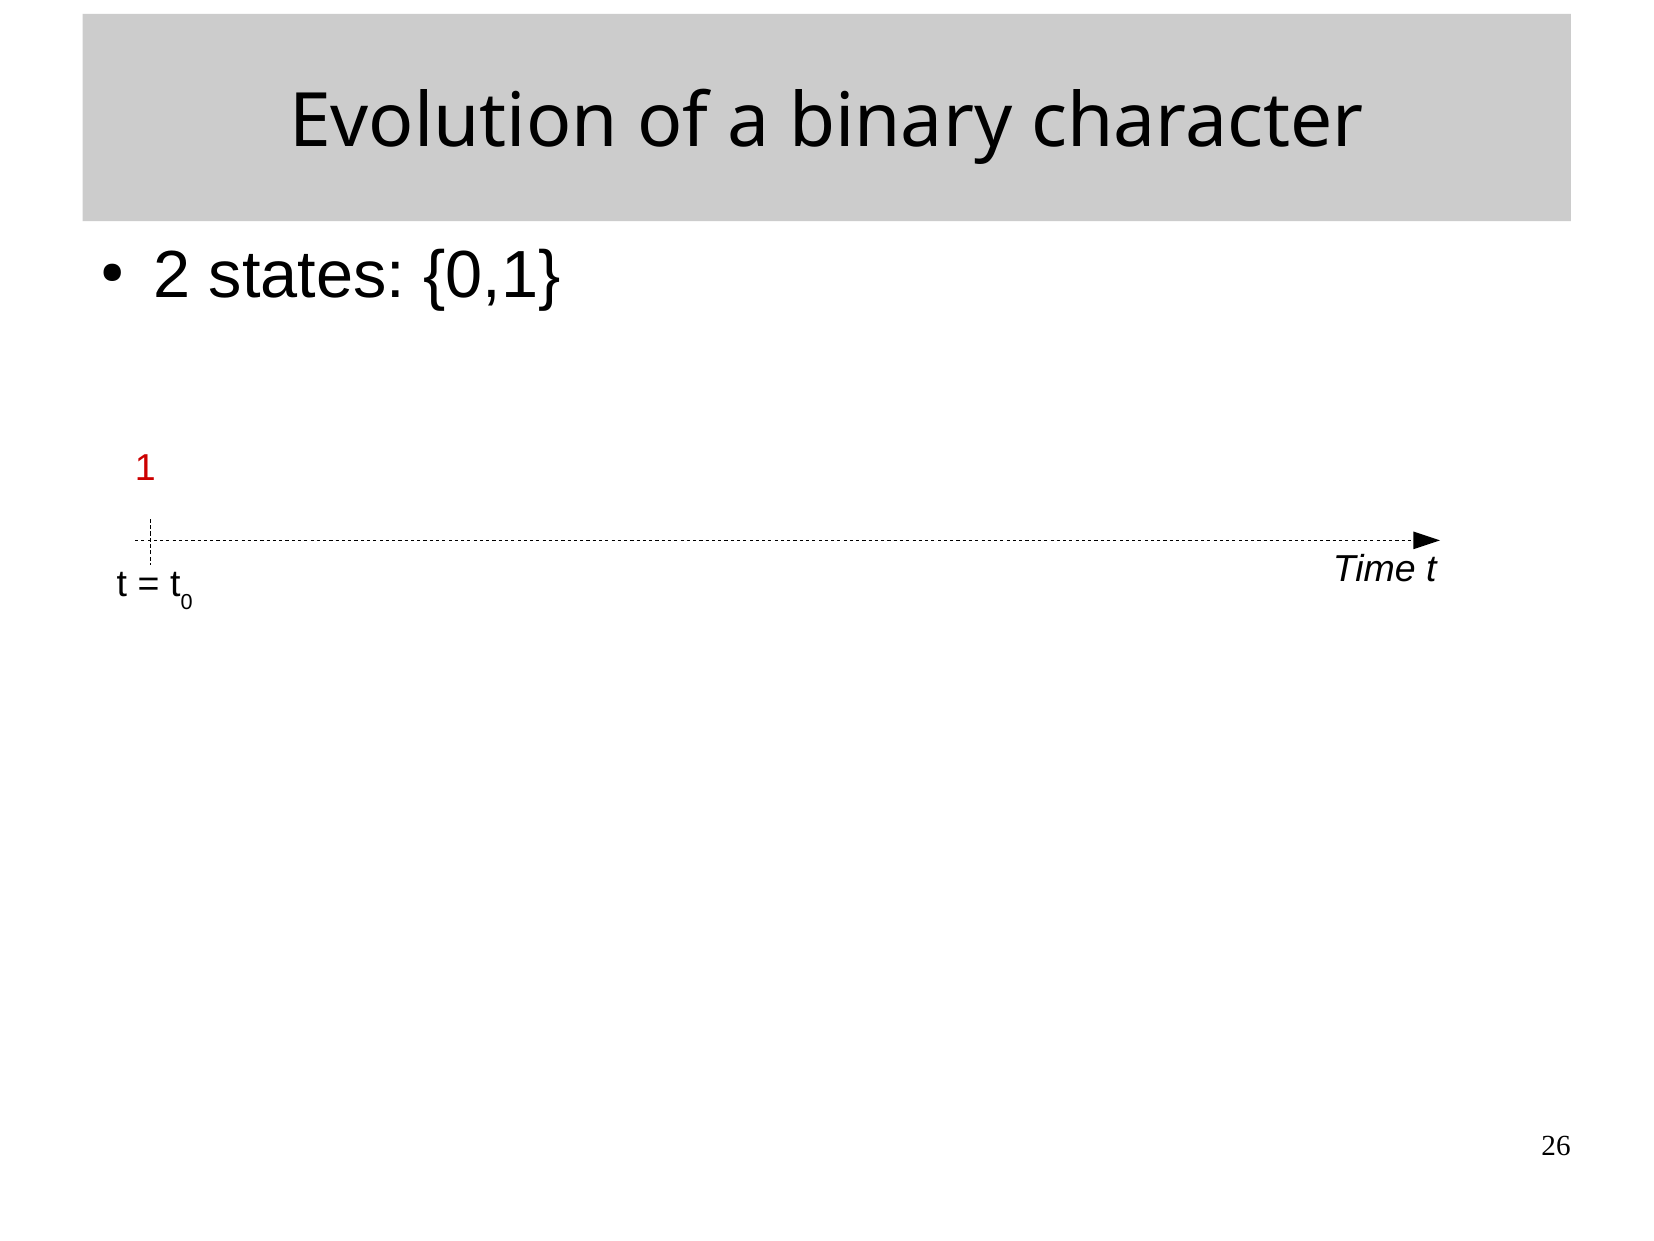

# Evolution of a binary character
2 states: {0,1}
1
Time t
t = t0
26